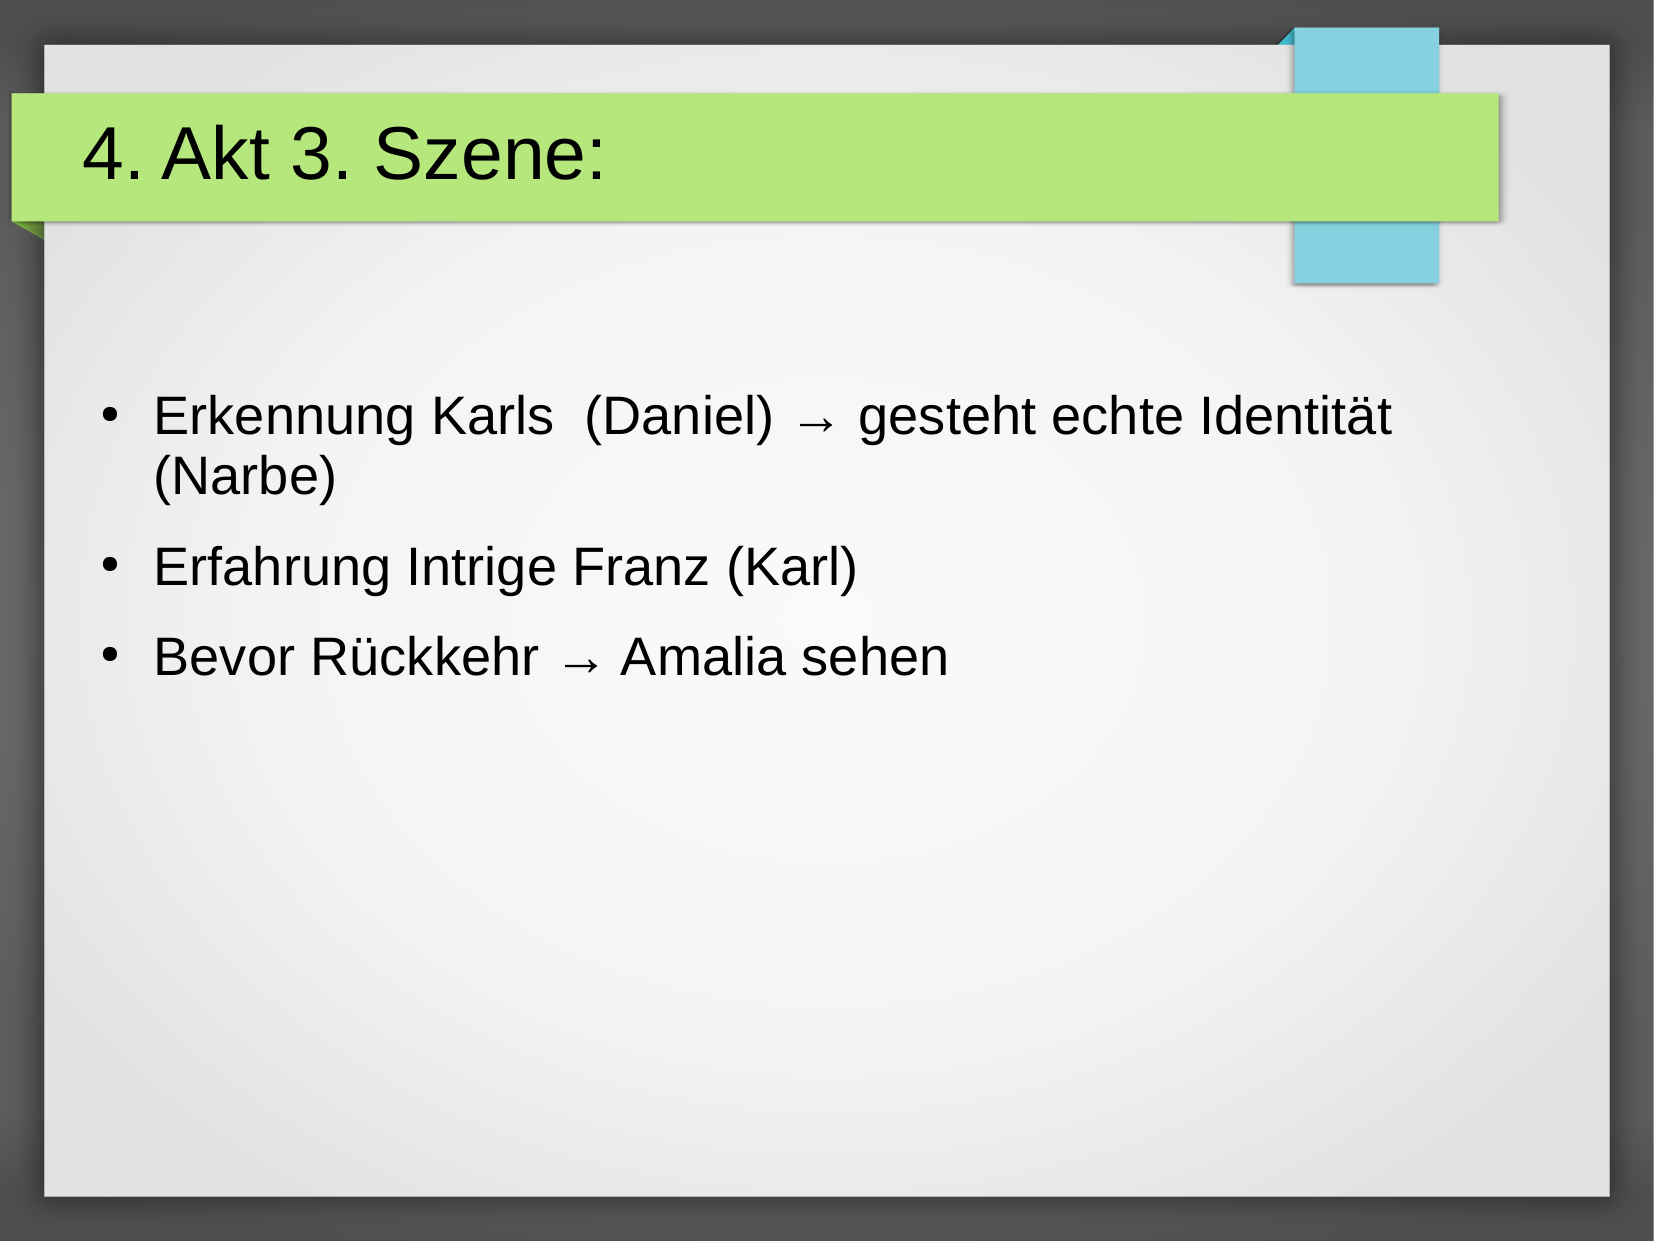

# 4. Akt 3. Szene:
Erkennung Karls (Daniel) → gesteht echte Identität (Narbe)
Erfahrung Intrige Franz (Karl)
Bevor Rückkehr → Amalia sehen